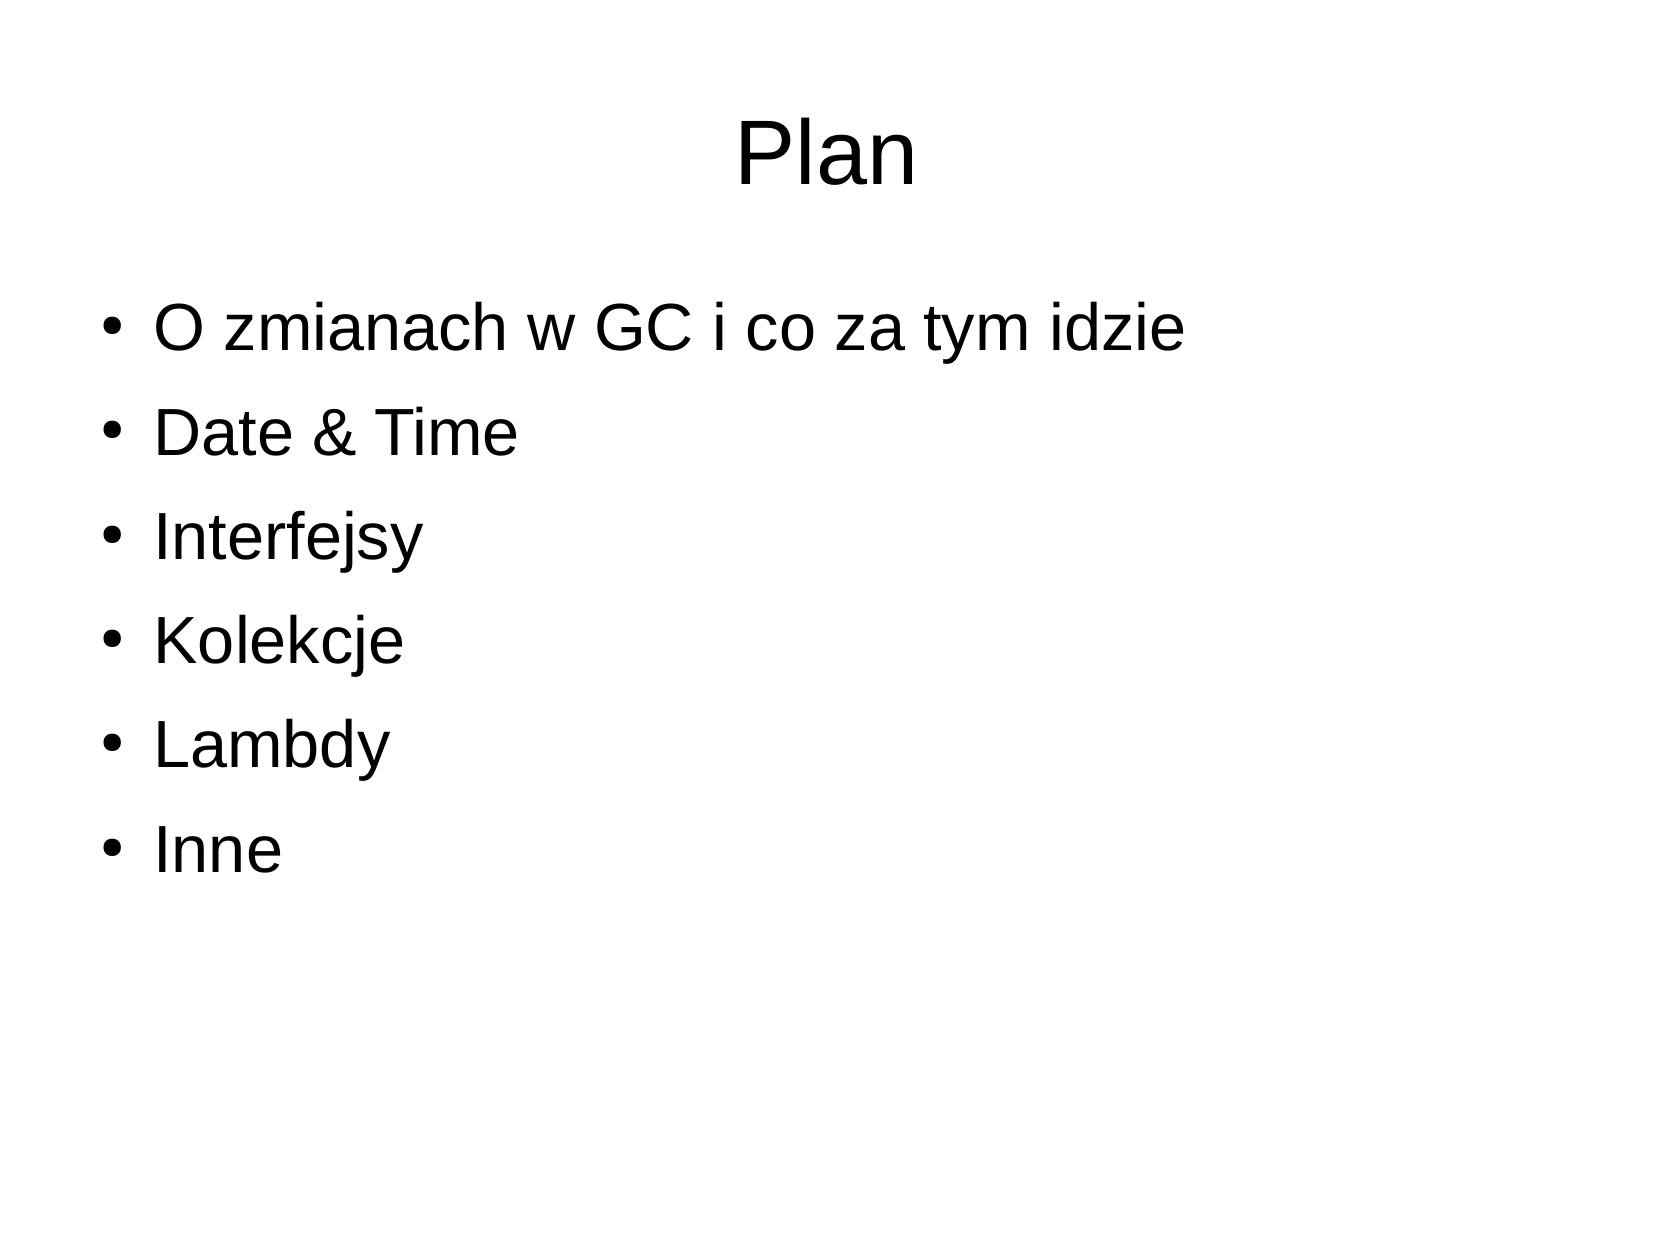

# Plan
O zmianach w GC i co za tym idzie
Date & Time
Interfejsy
Kolekcje
Lambdy
Inne